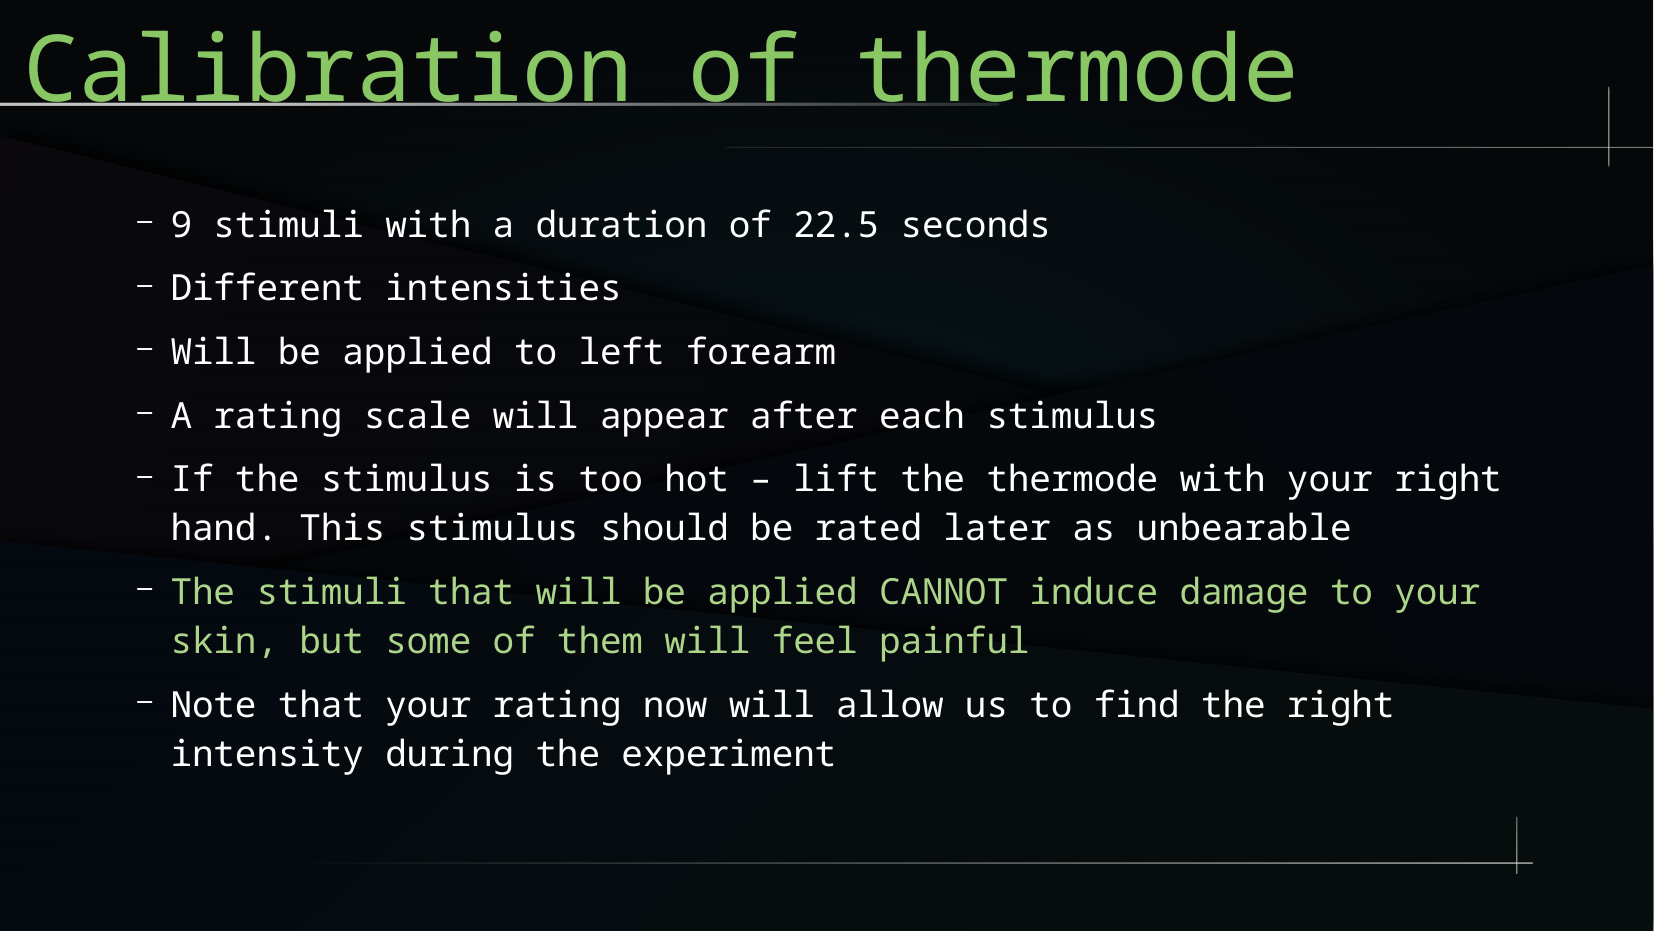

# Calibration of thermode
9 stimuli with a duration of 22.5 seconds
Different intensities
Will be applied to left forearm
A rating scale will appear after each stimulus
If the stimulus is too hot – lift the thermode with your right hand. This stimulus should be rated later as unbearable
The stimuli that will be applied CANNOT induce damage to your skin, but some of them will feel painful
Note that your rating now will allow us to find the right intensity during the experiment